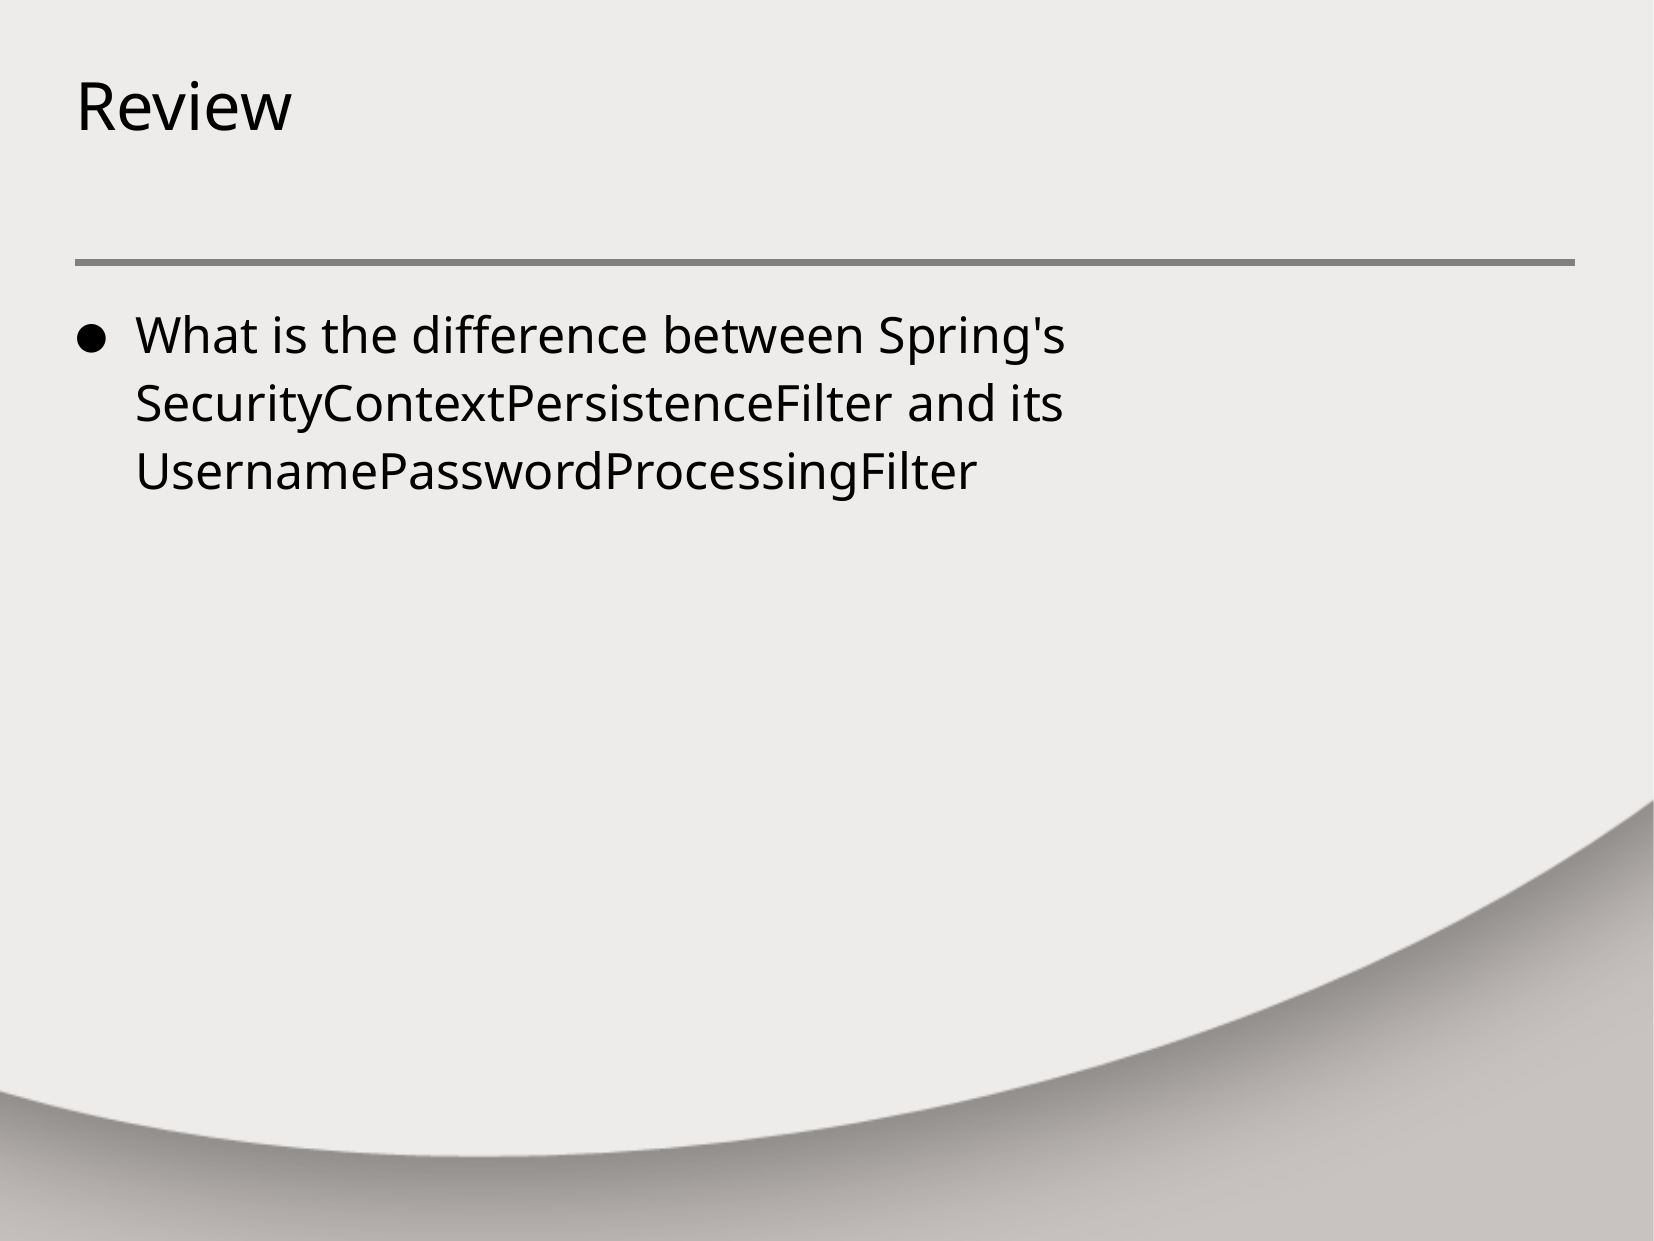

# Review
What is the difference between Spring's SecurityContextPersistenceFilter and its UsernamePasswordProcessingFilter